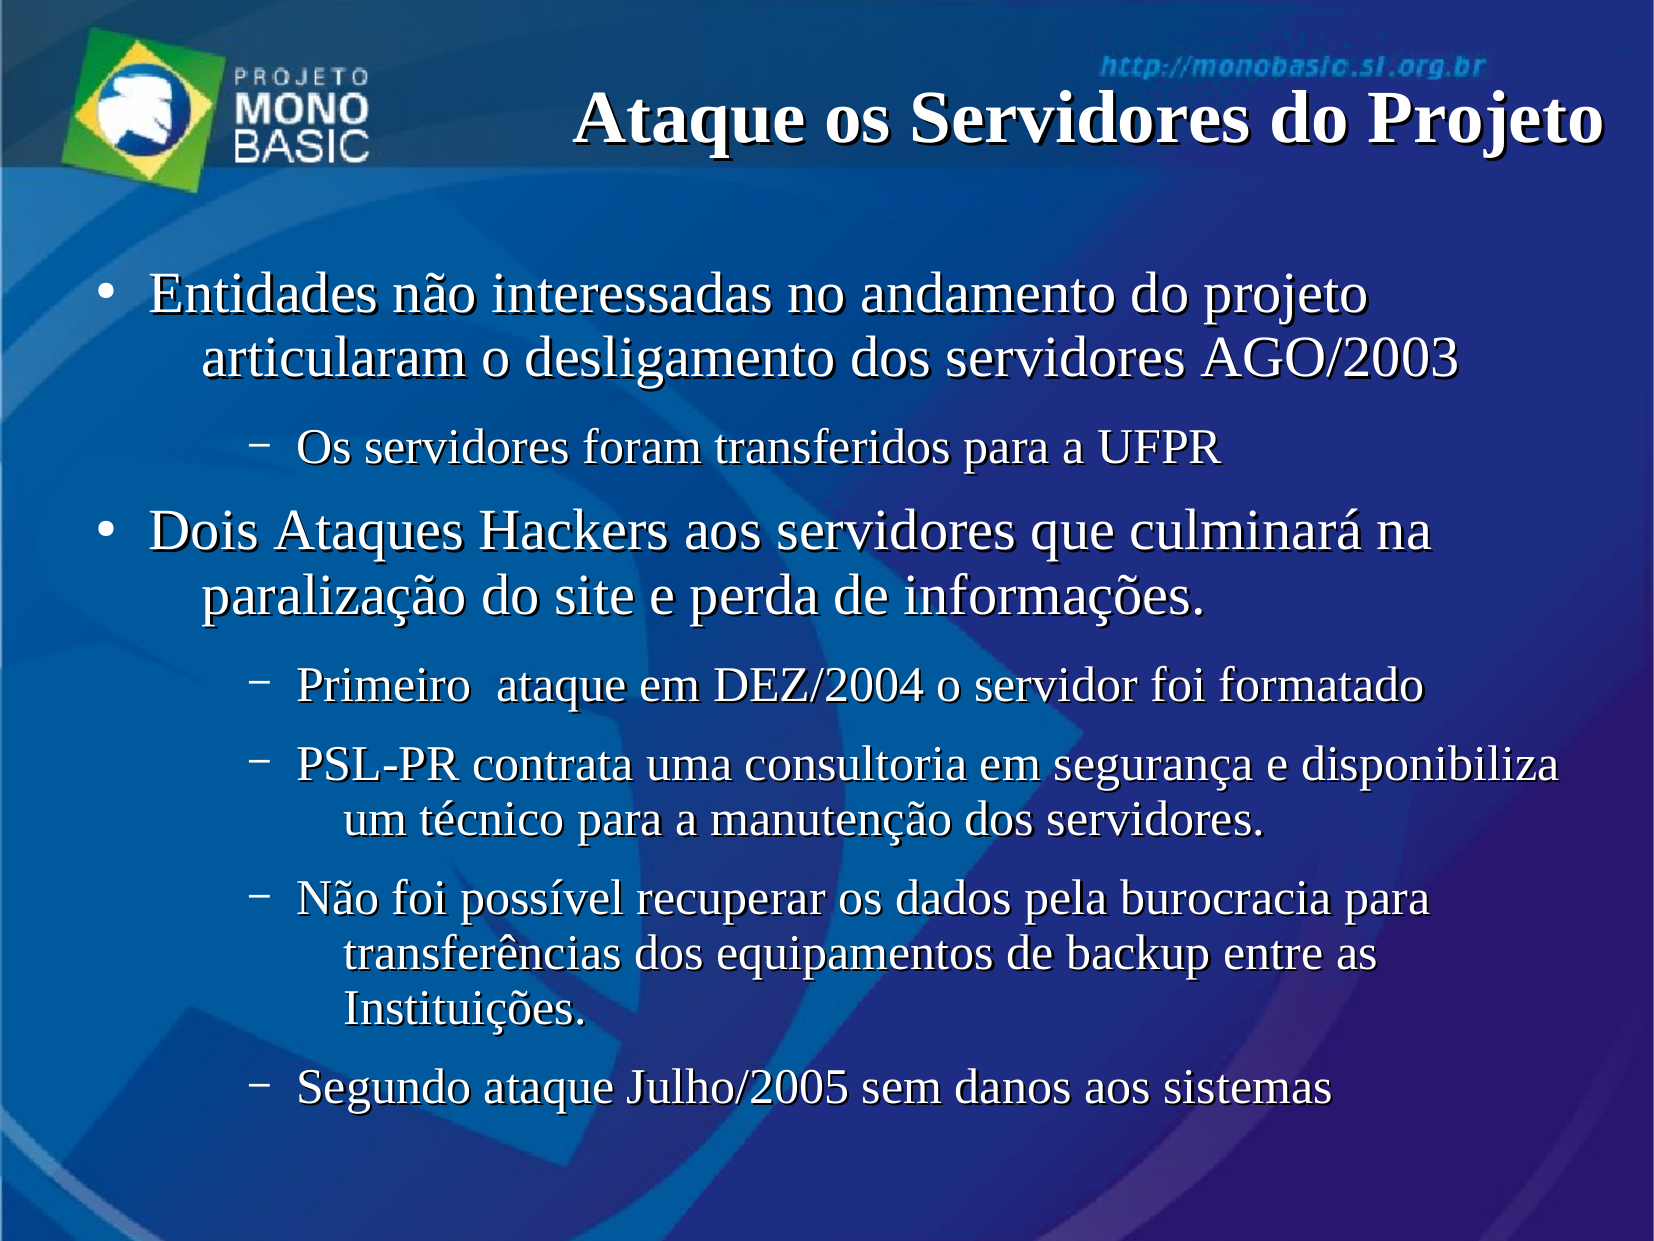

# Ataque os Servidores do Projeto
Entidades não interessadas no andamento do projeto articularam o desligamento dos servidores AGO/2003
Os servidores foram transferidos para a UFPR
Dois Ataques Hackers aos servidores que culminará na paralização do site e perda de informações.
Primeiro ataque em DEZ/2004 o servidor foi formatado
PSL-PR contrata uma consultoria em segurança e disponibiliza um técnico para a manutenção dos servidores.
Não foi possível recuperar os dados pela burocracia para transferências dos equipamentos de backup entre as Instituições.
Segundo ataque Julho/2005 sem danos aos sistemas